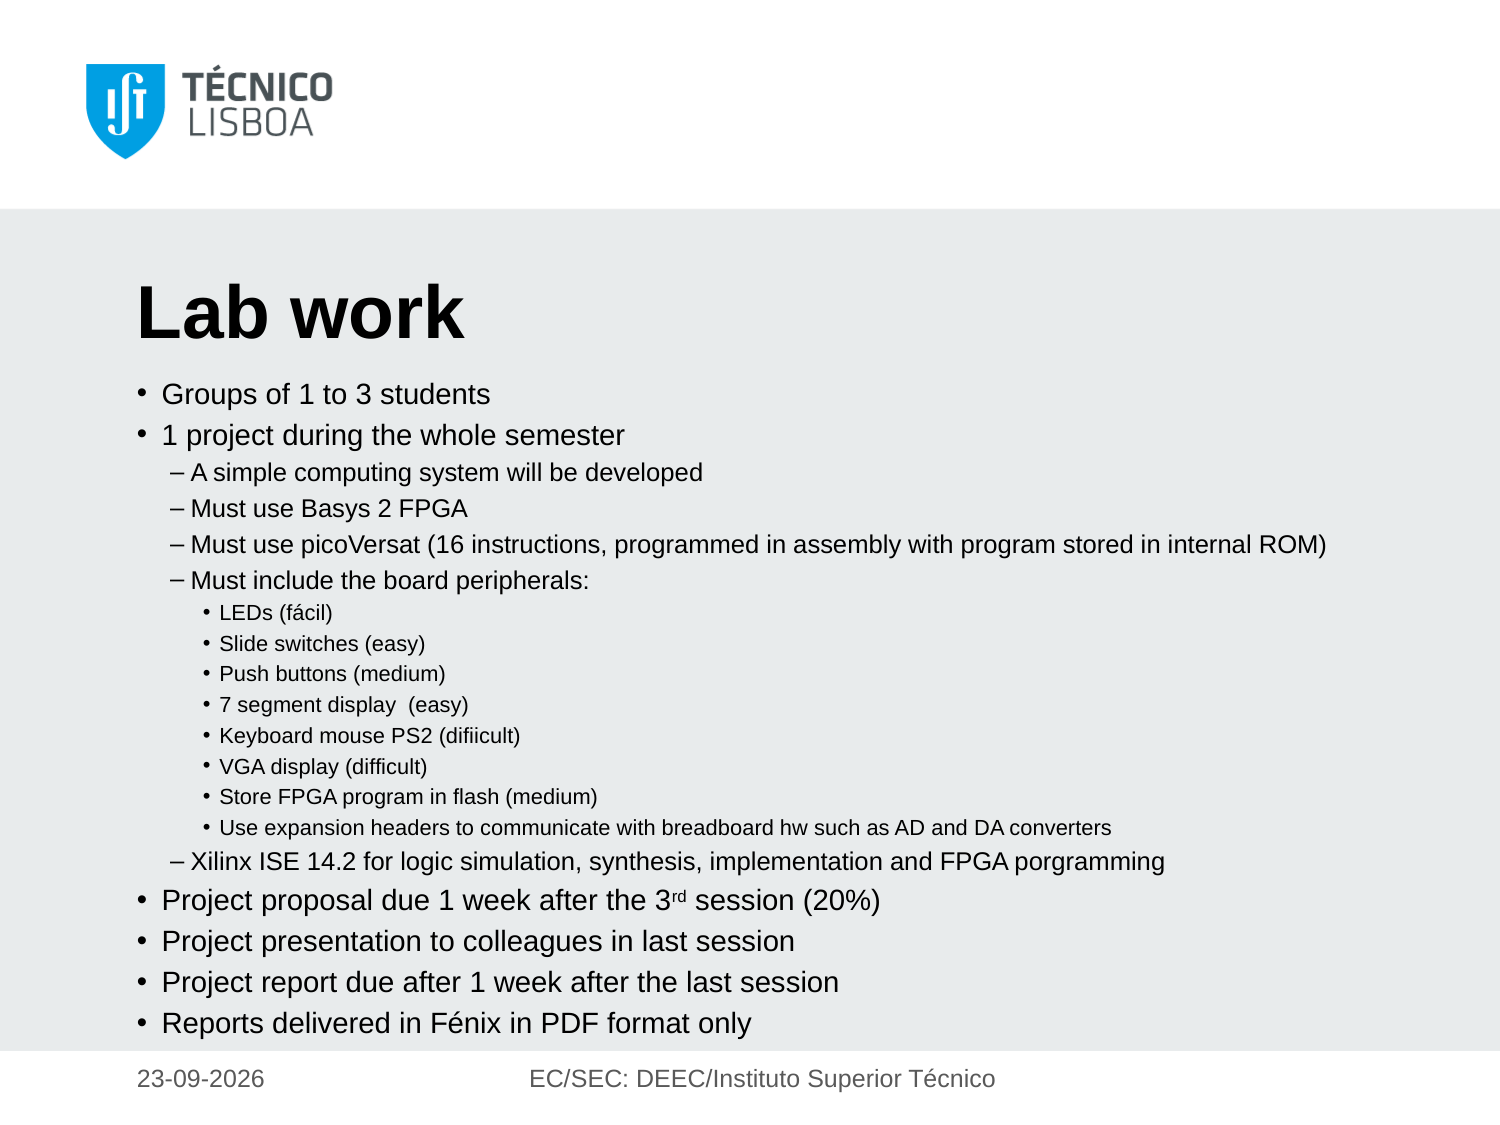

# Lab work
Groups of 1 to 3 students
1 project during the whole semester
A simple computing system will be developed
Must use Basys 2 FPGA
Must use picoVersat (16 instructions, programmed in assembly with program stored in internal ROM)
Must include the board peripherals:
LEDs (fácil)
Slide switches (easy)
Push buttons (medium)
7 segment display  (easy)
Keyboard mouse PS2 (difiicult)
VGA display (difficult)
Store FPGA program in flash (medium)
Use expansion headers to communicate with breadboard hw such as AD and DA converters
Xilinx ISE 14.2 for logic simulation, synthesis, implementation and FPGA porgramming
Project proposal due 1 week after the 3rd session (20%)
Project presentation to colleagues in last session
Project report due after 1 week after the last session
Reports delivered in Fénix in PDF format only
EC/SEC: DEEC/Instituto Superior Técnico